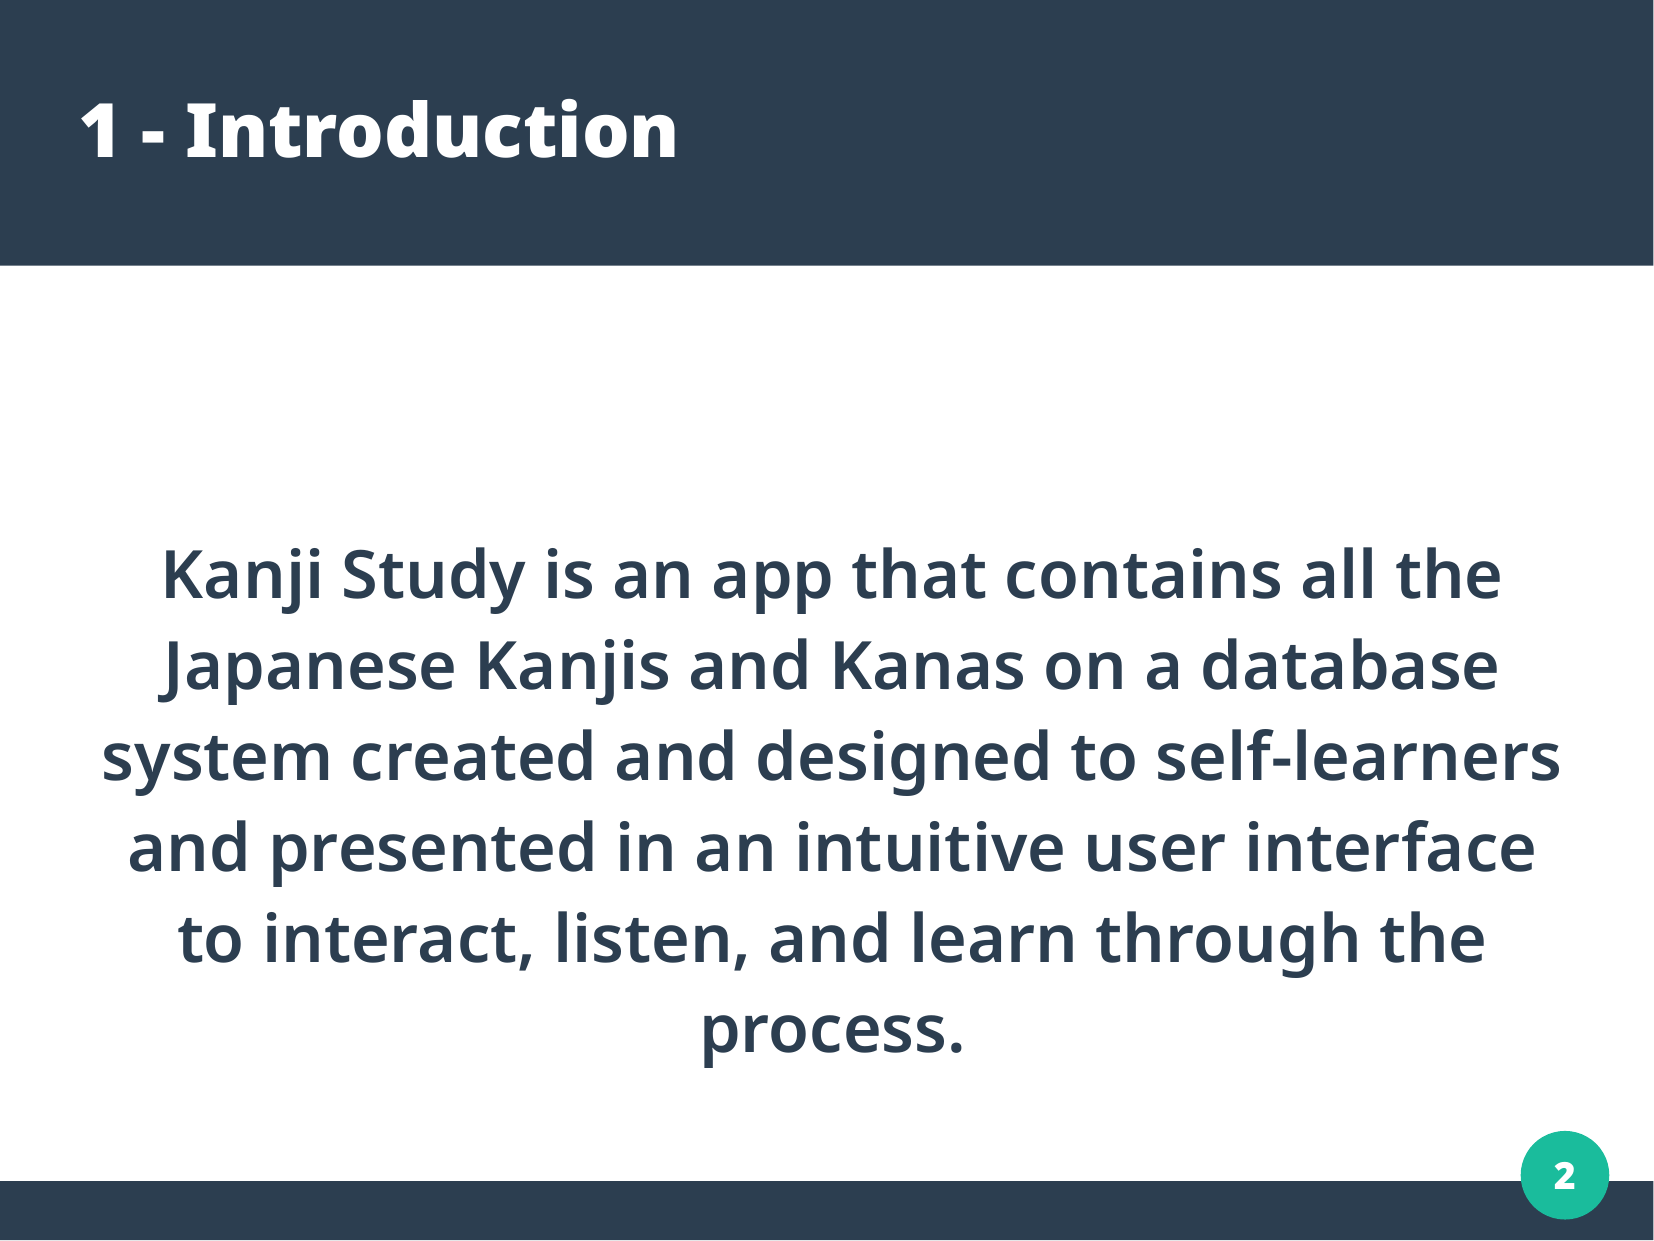

# 1 - Introduction
Kanji Study is an app that contains all the Japanese Kanjis and Kanas on a database system created and designed to self-learners and presented in an intuitive user interface to interact, listen, and learn through the process.
2